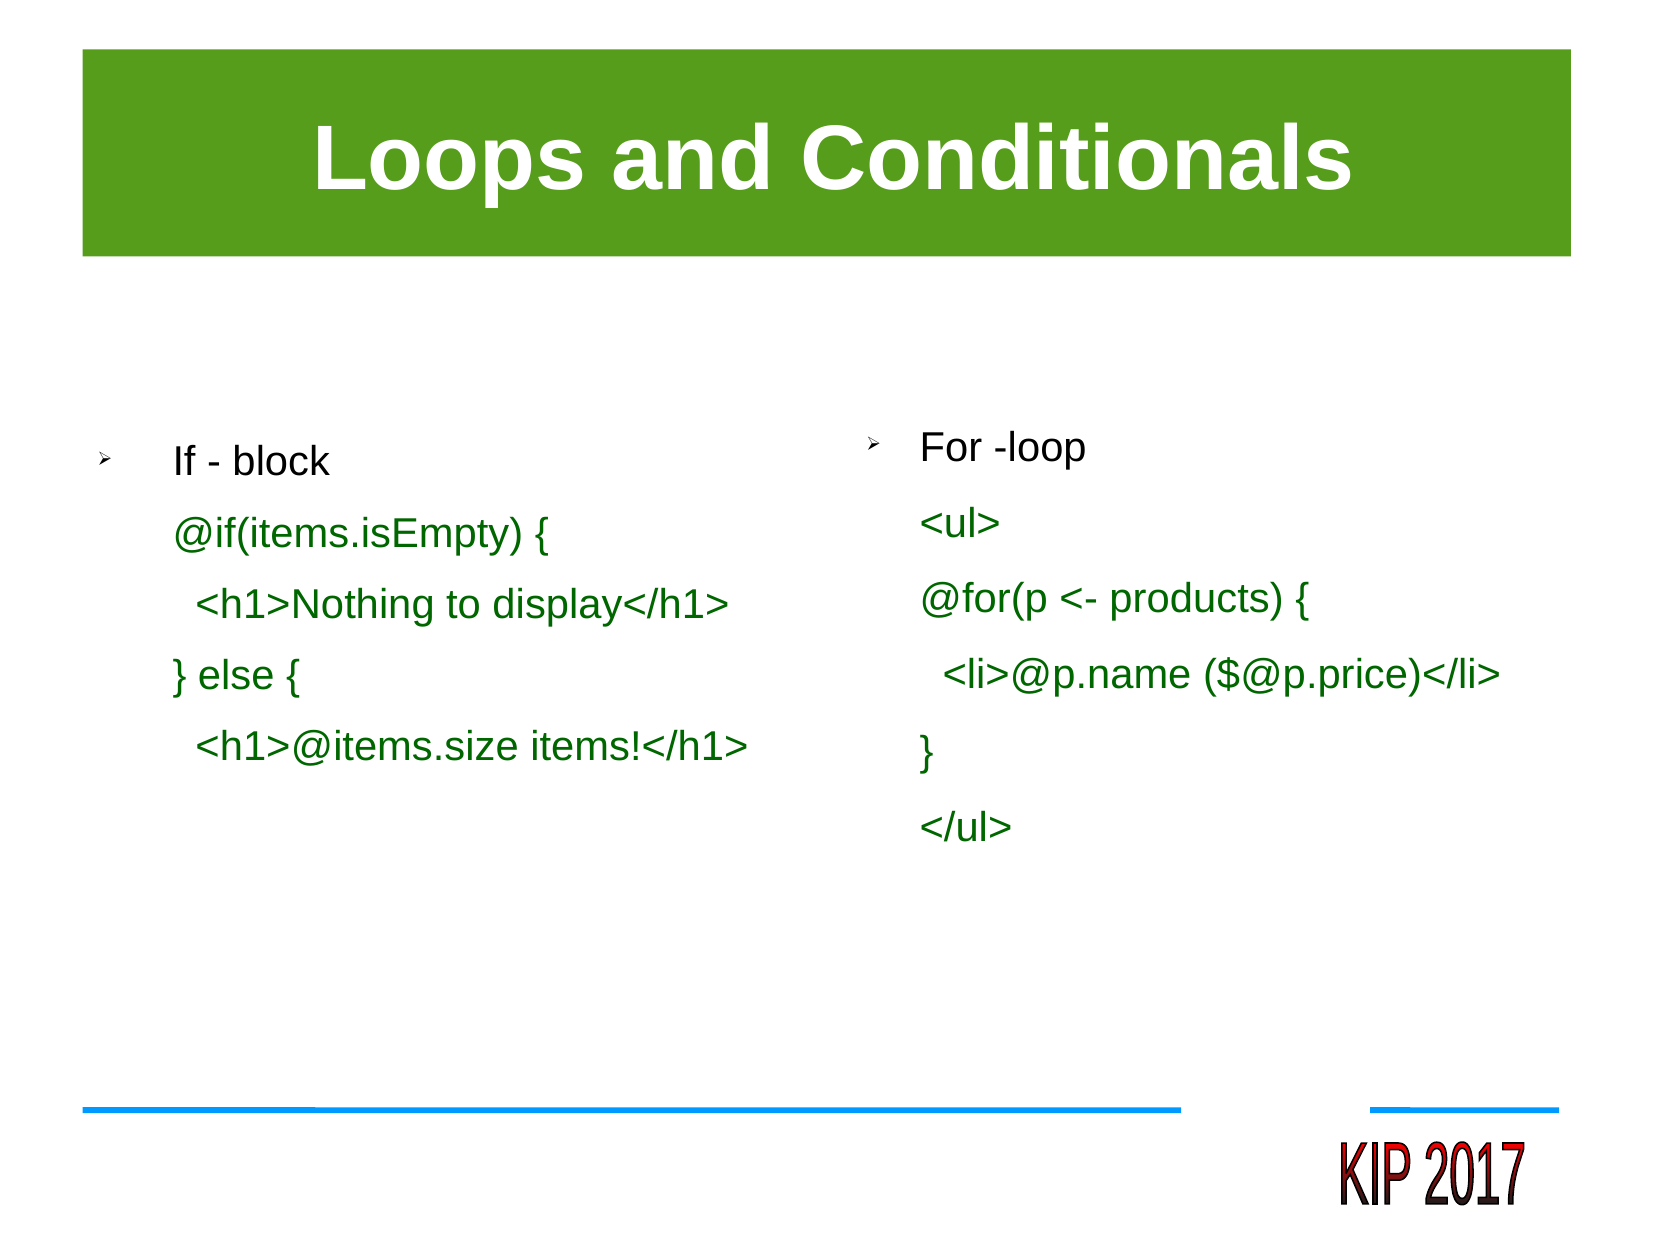

# Loops and Conditionals
For -loop
<ul>
@for(p <- products) {
 <li>@p.name ($@p.price)</li>
}
</ul>
If - block
@if(items.isEmpty) {
 <h1>Nothing to display</h1>
} else {
 <h1>@items.size items!</h1>